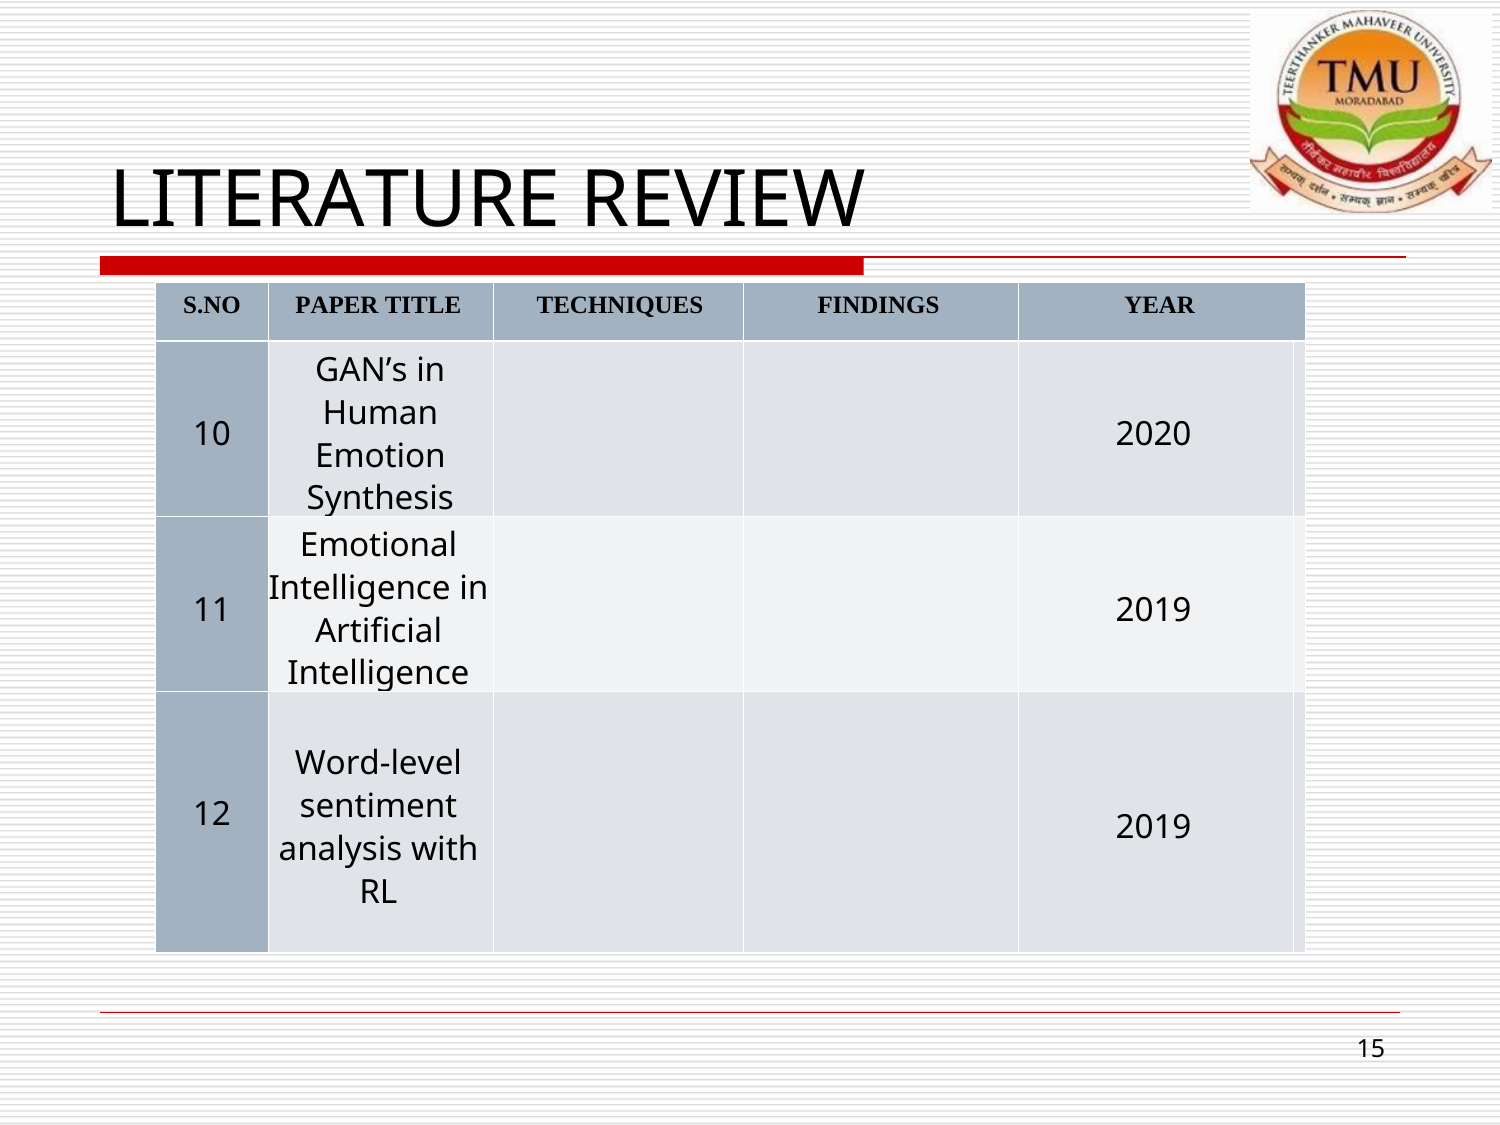

LITERATURE REVIEW
| S.NO | PAPER TITLE | TECHNIQUES | FINDINGS | YEAR | |
| --- | --- | --- | --- | --- | --- |
| 10 | GAN’s in Human Emotion Synthesis | | | 2020 | |
| 11 | Emotional Intelligence in Artificial Intelligence | | | 2019 | |
| 12 | Word-level sentiment analysis with RL | | | 2019 | |
#